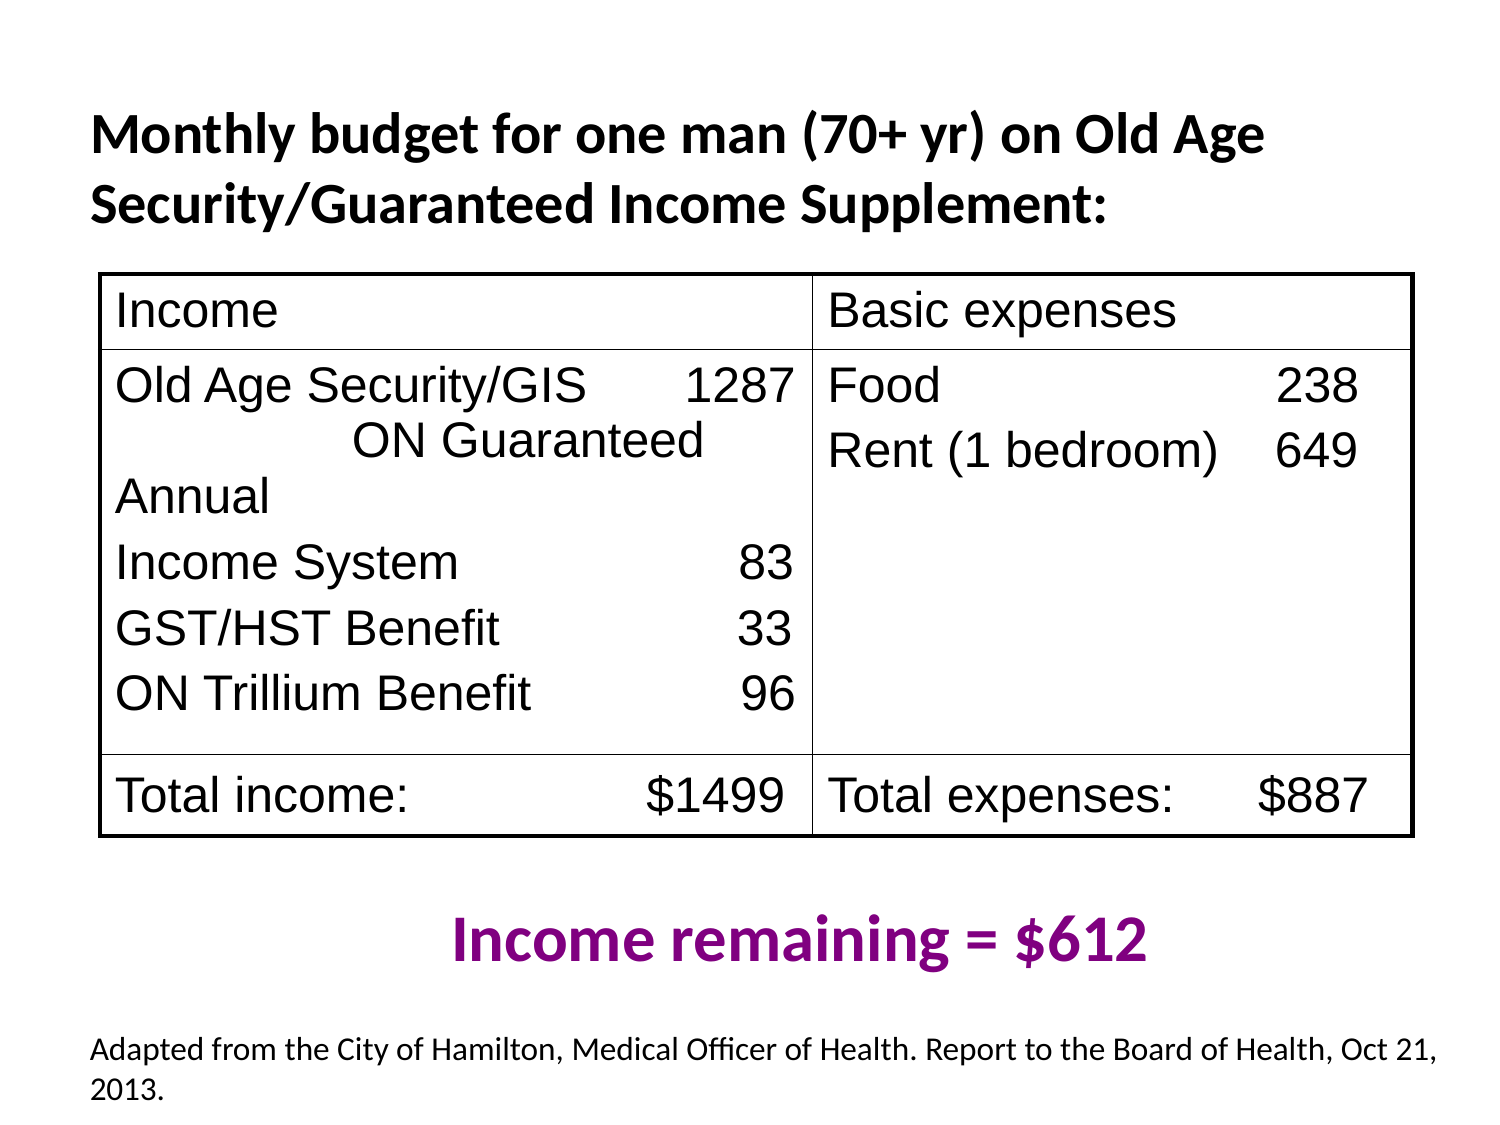

# Monthly budget for one man (70+ yr) on Old Age Security/Guaranteed Income Supplement:
| Income | Basic expenses |
| --- | --- |
| Old Age Security/GIS 1287 ON Guaranteed Annual Income System 83 GST/HST Benefit 33 ON Trillium Benefit 96 | Food 238 Rent (1 bedroom) 649 |
| Total income: $1499 | Total expenses: $887 |
Income remaining = $612
Adapted from the City of Hamilton, Medical Officer of Health. Report to the Board of Health, Oct 21, 2013.